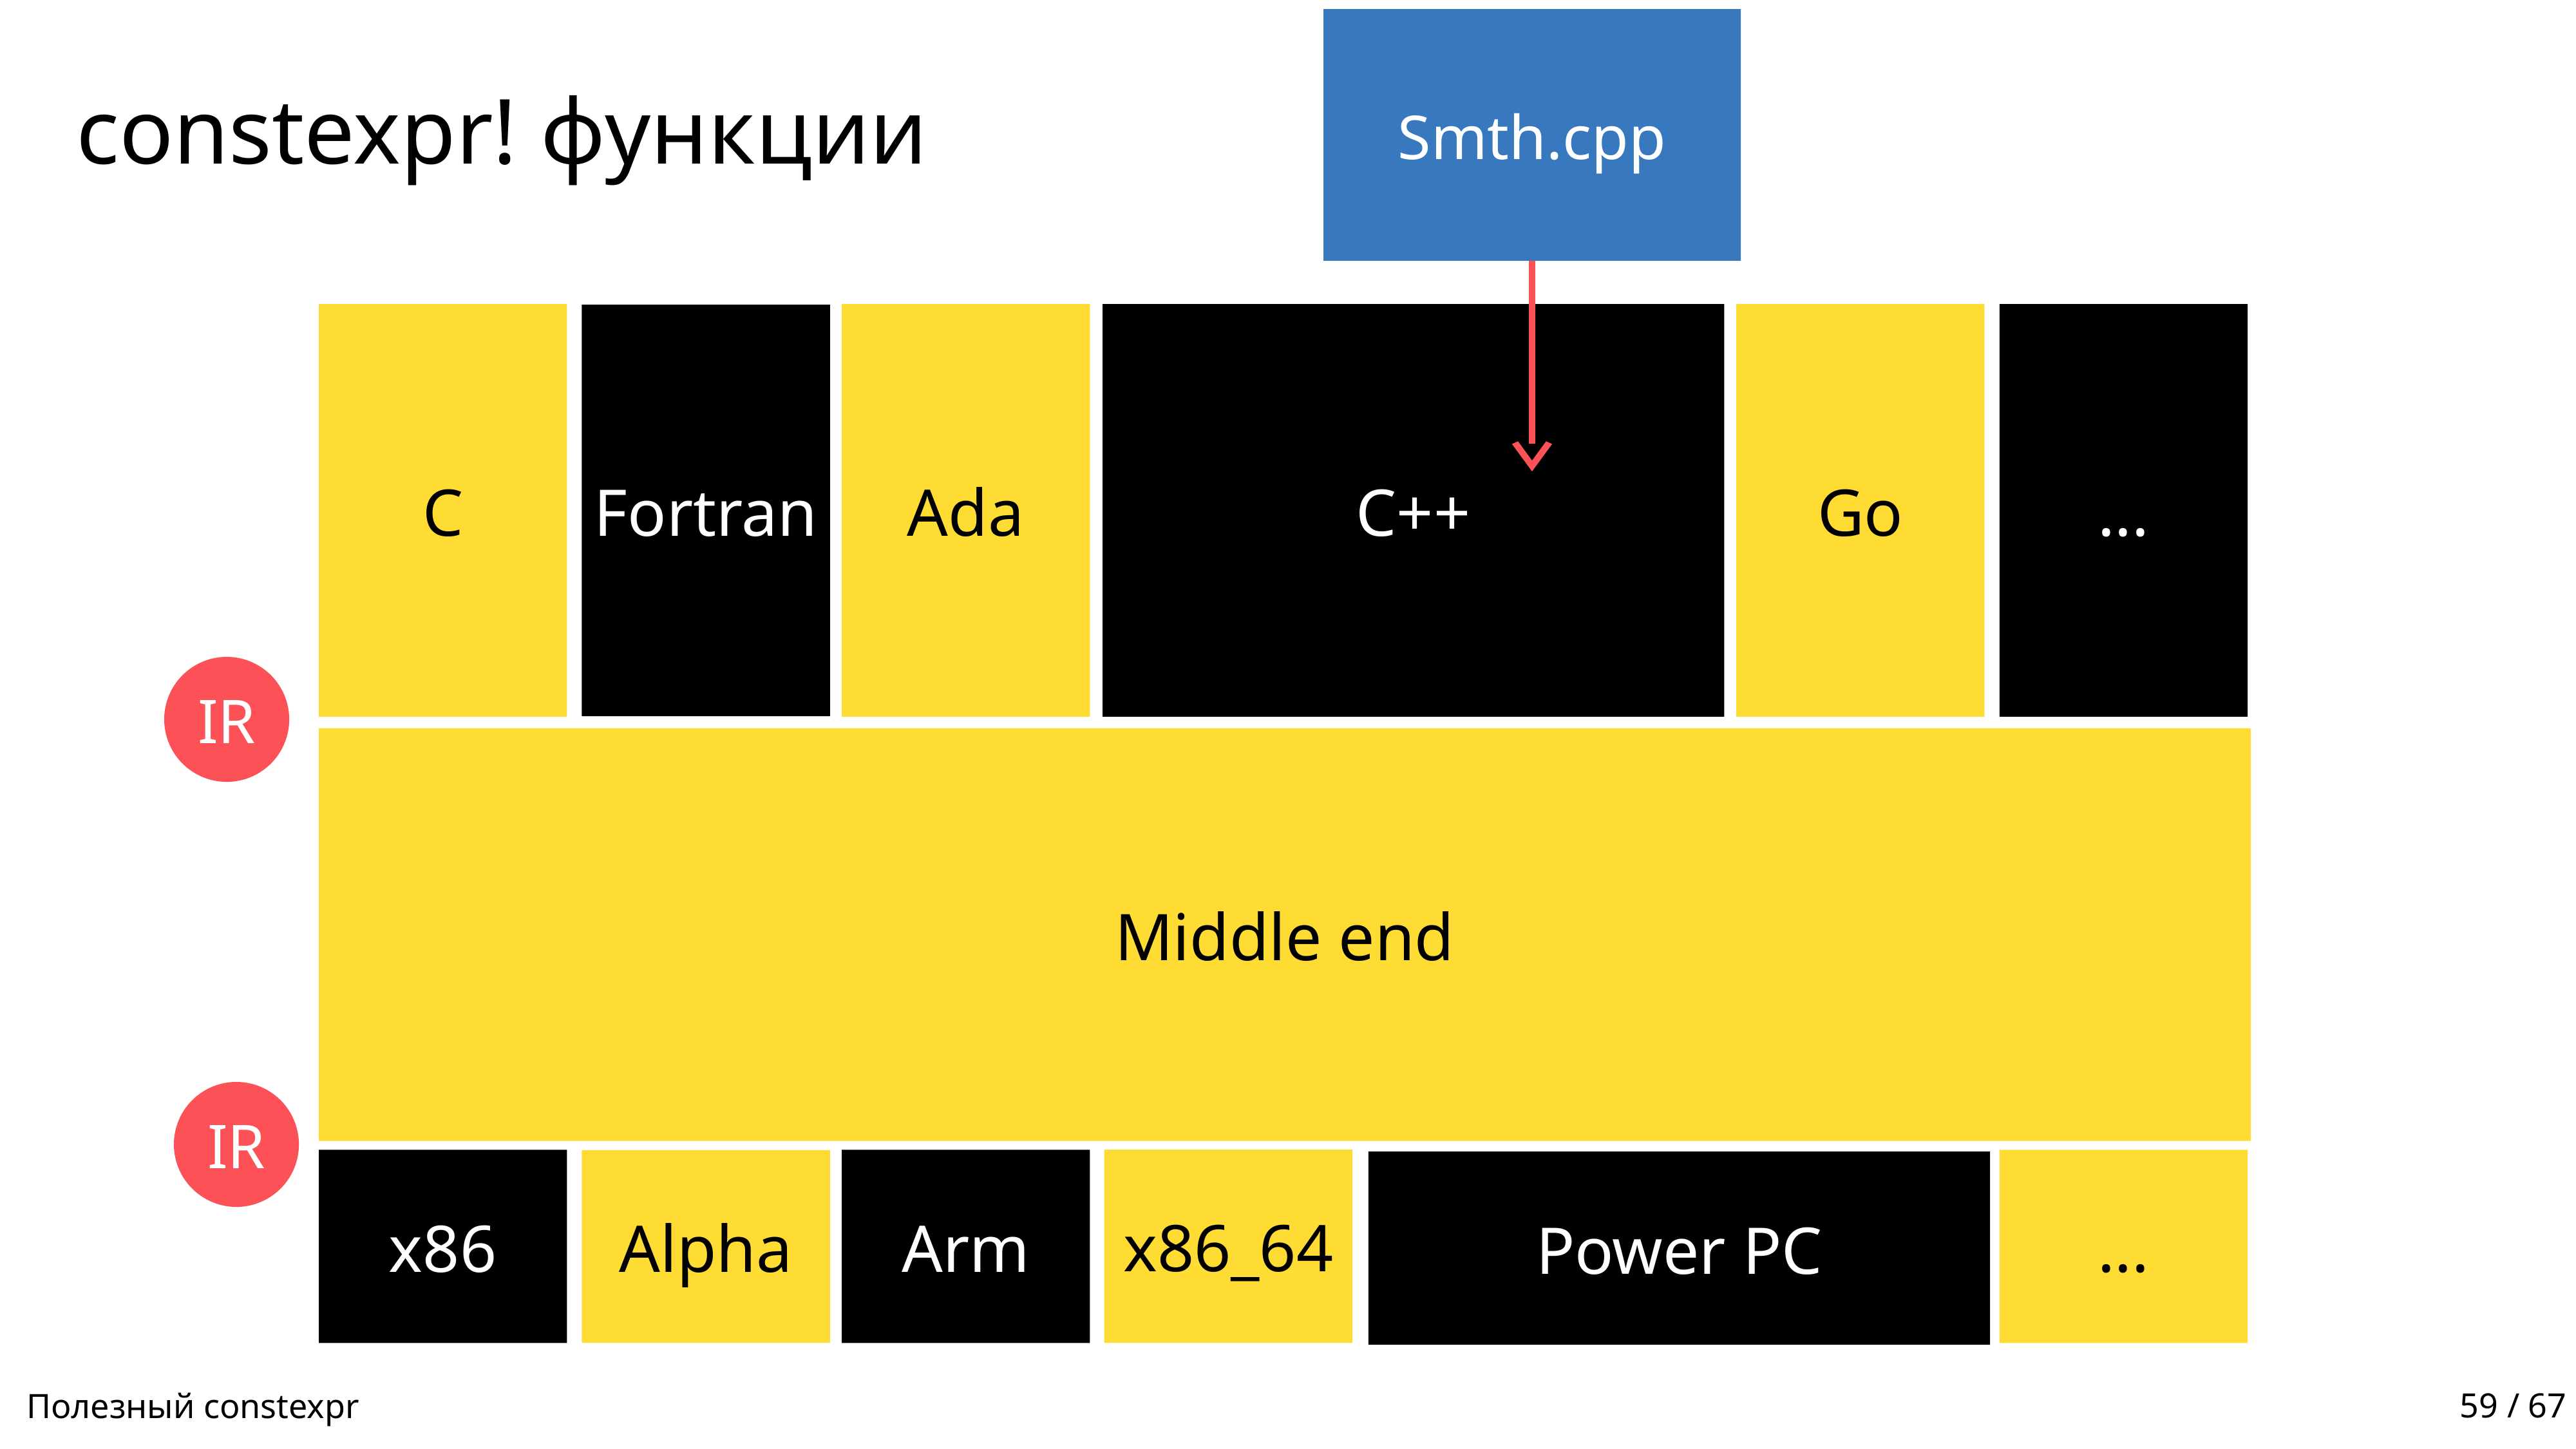

Smth.cpp
# constexpr! функции
С
Ada
С++
Go
...
Fortran
IR
Middle end
IR
x86_64
x86
Arm
...
Alpha
Power PC
Полезный constexpr